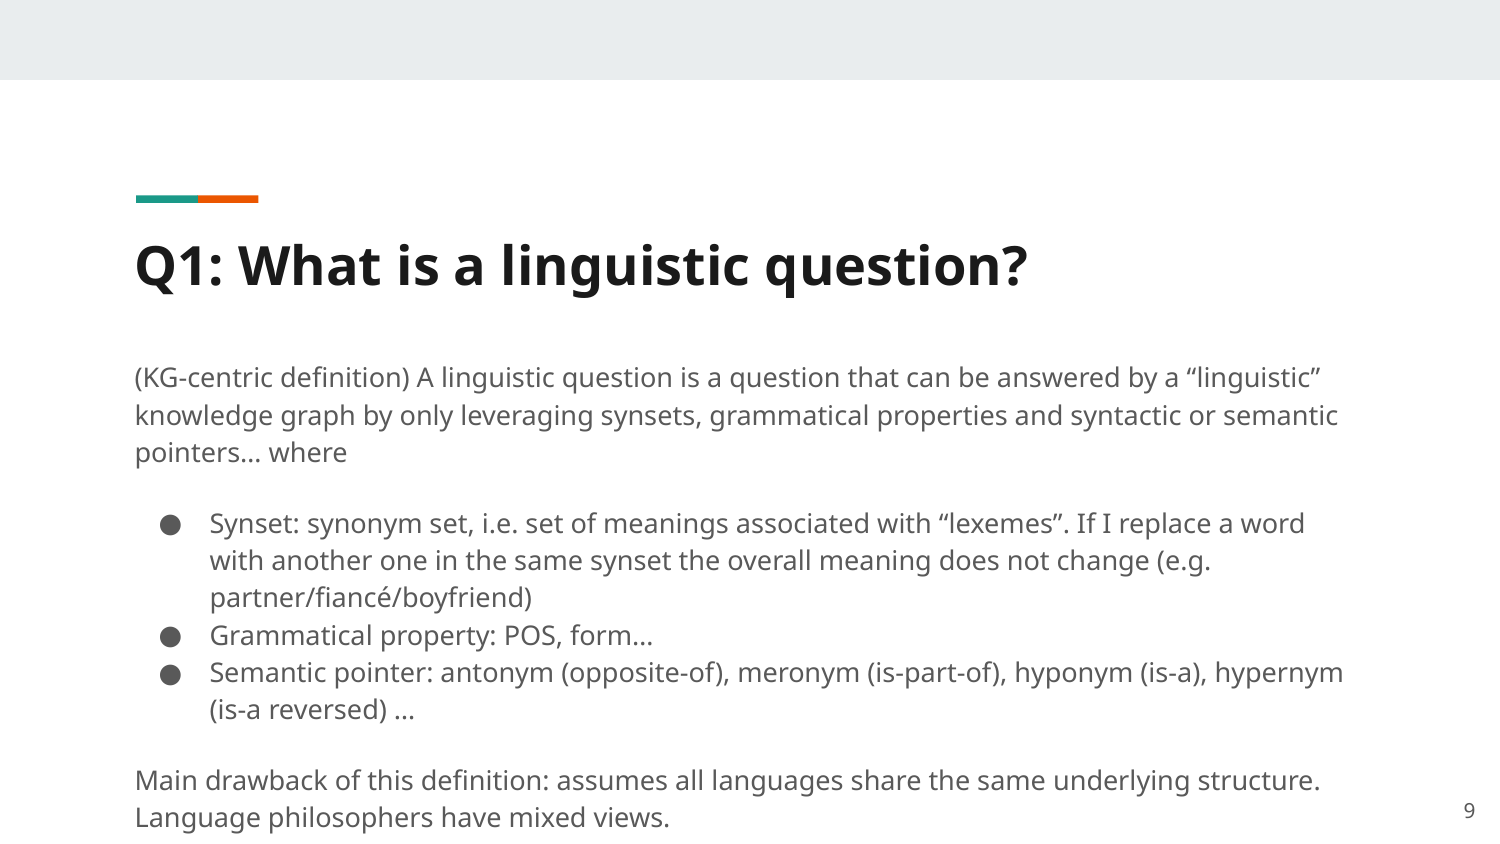

# Q1: What is a linguistic question?
(KG-centric definition) A linguistic question is a question that can be answered by a “linguistic” knowledge graph by only leveraging synsets, grammatical properties and syntactic or semantic pointers… where
Synset: synonym set, i.e. set of meanings associated with “lexemes”. If I replace a word with another one in the same synset the overall meaning does not change (e.g. partner/fiancé/boyfriend)
Grammatical property: POS, form…
Semantic pointer: antonym (opposite-of), meronym (is-part-of), hyponym (is-a), hypernym (is-a reversed) …
Main drawback of this definition: assumes all languages share the same underlying structure. Language philosophers have mixed views.